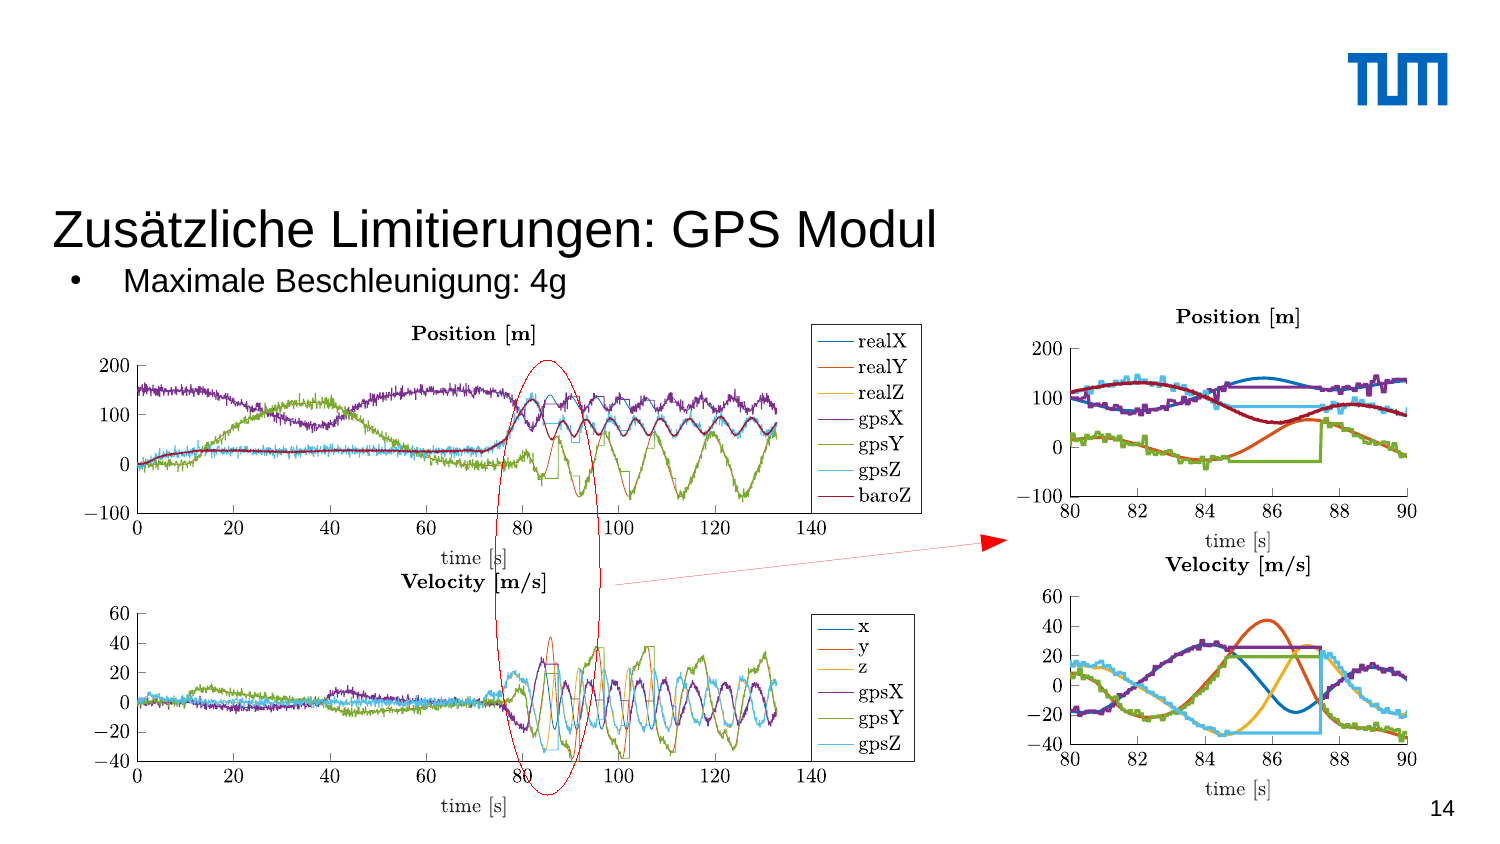

# Zusätzliche Limitierungen: GPS Modul
Maximale Beschleunigung: 4g